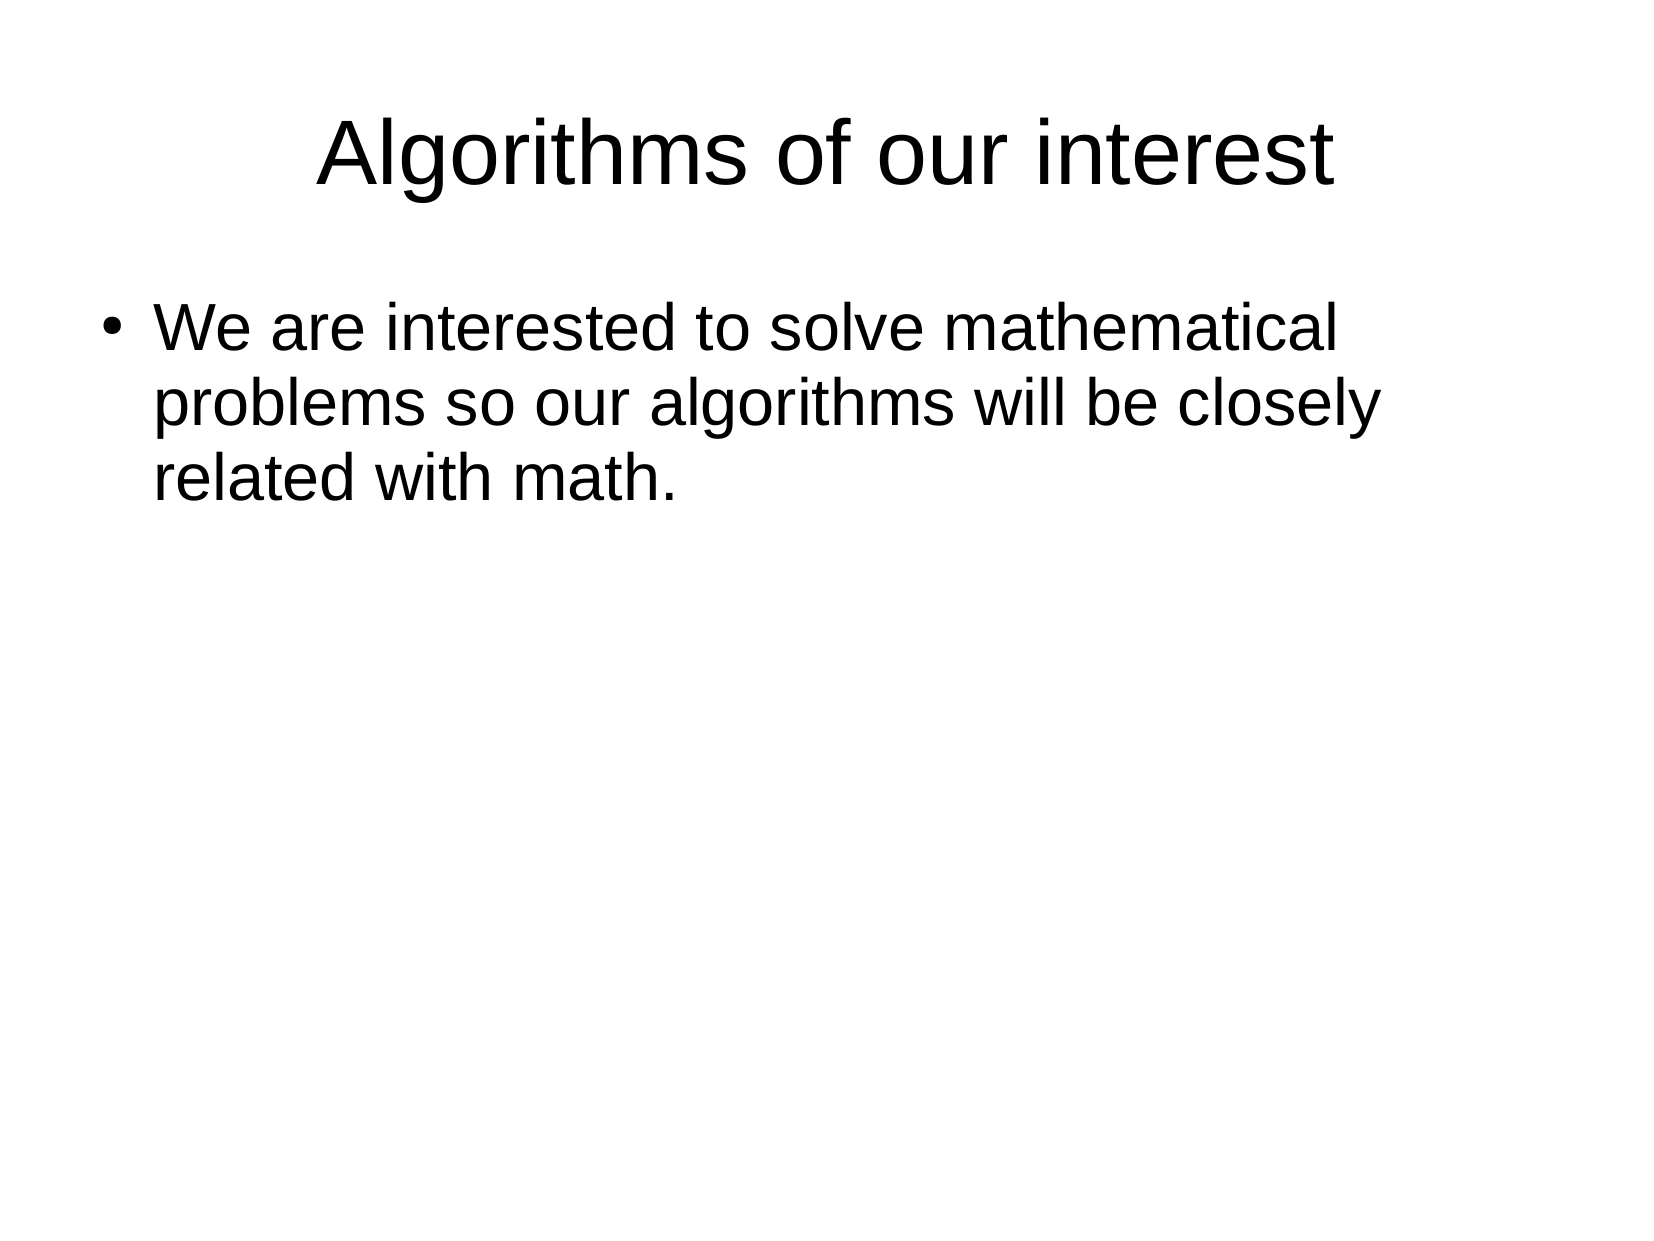

# Algorithms of our interest
We are interested to solve mathematical problems so our algorithms will be closely related with math.